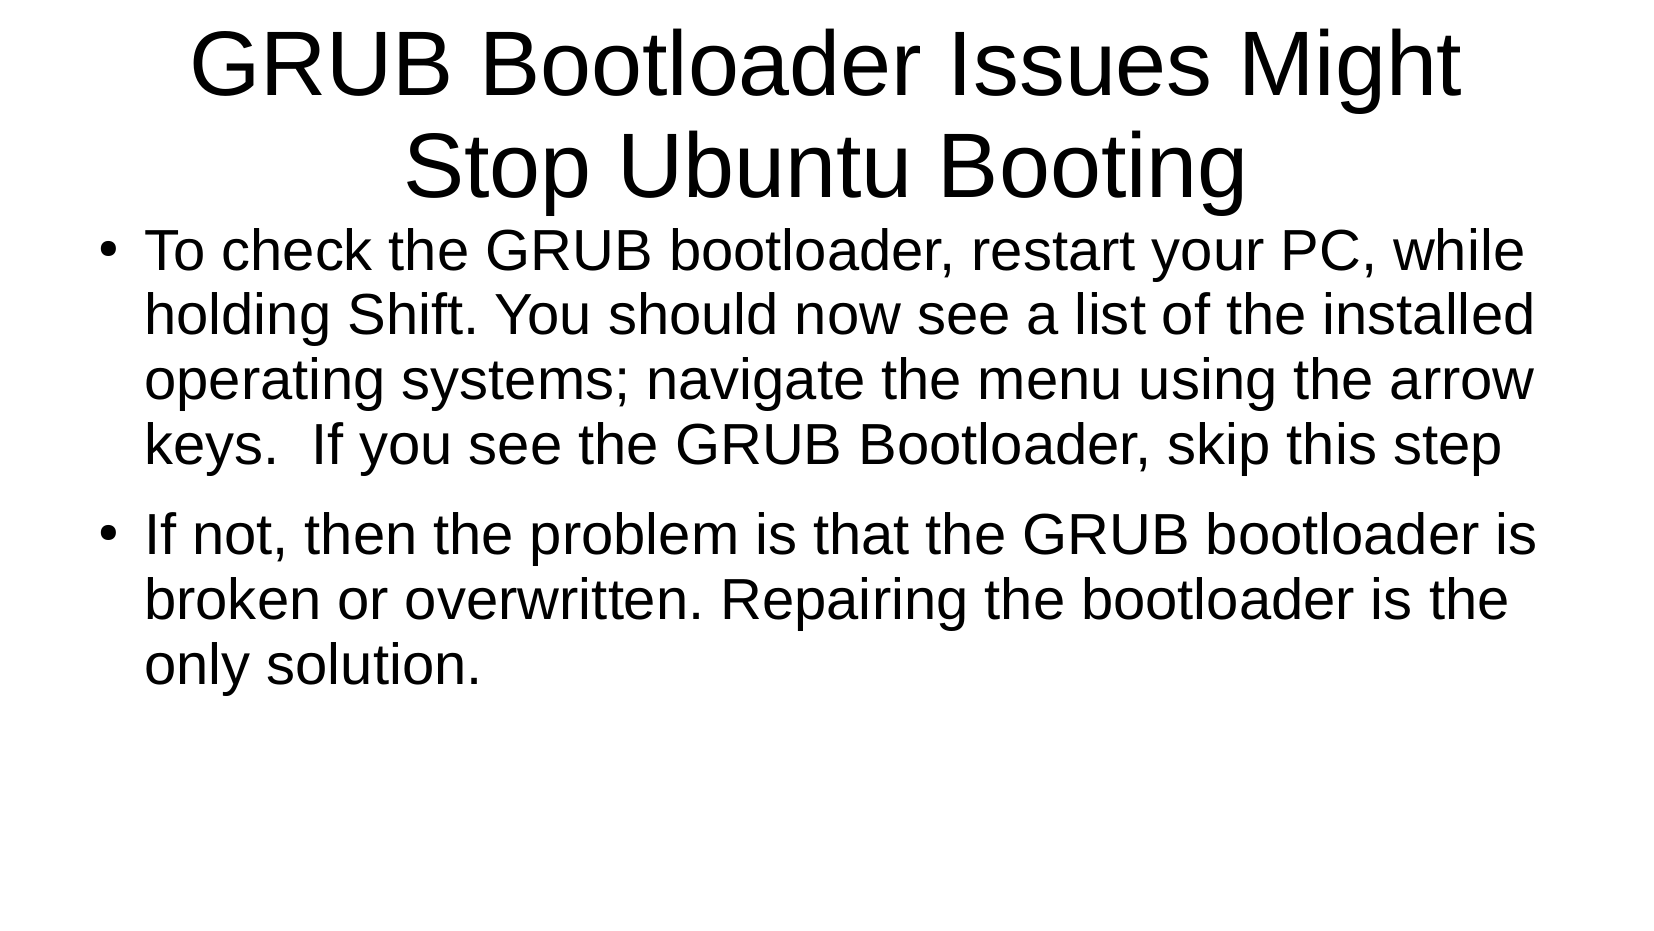

# GRUB Bootloader Issues Might Stop Ubuntu Booting
To check the GRUB bootloader, restart your PC, while holding Shift. You should now see a list of the installed operating systems; navigate the menu using the arrow keys. If you see the GRUB Bootloader, skip this step
If not, then the problem is that the GRUB bootloader is broken or overwritten. Repairing the bootloader is the only solution.